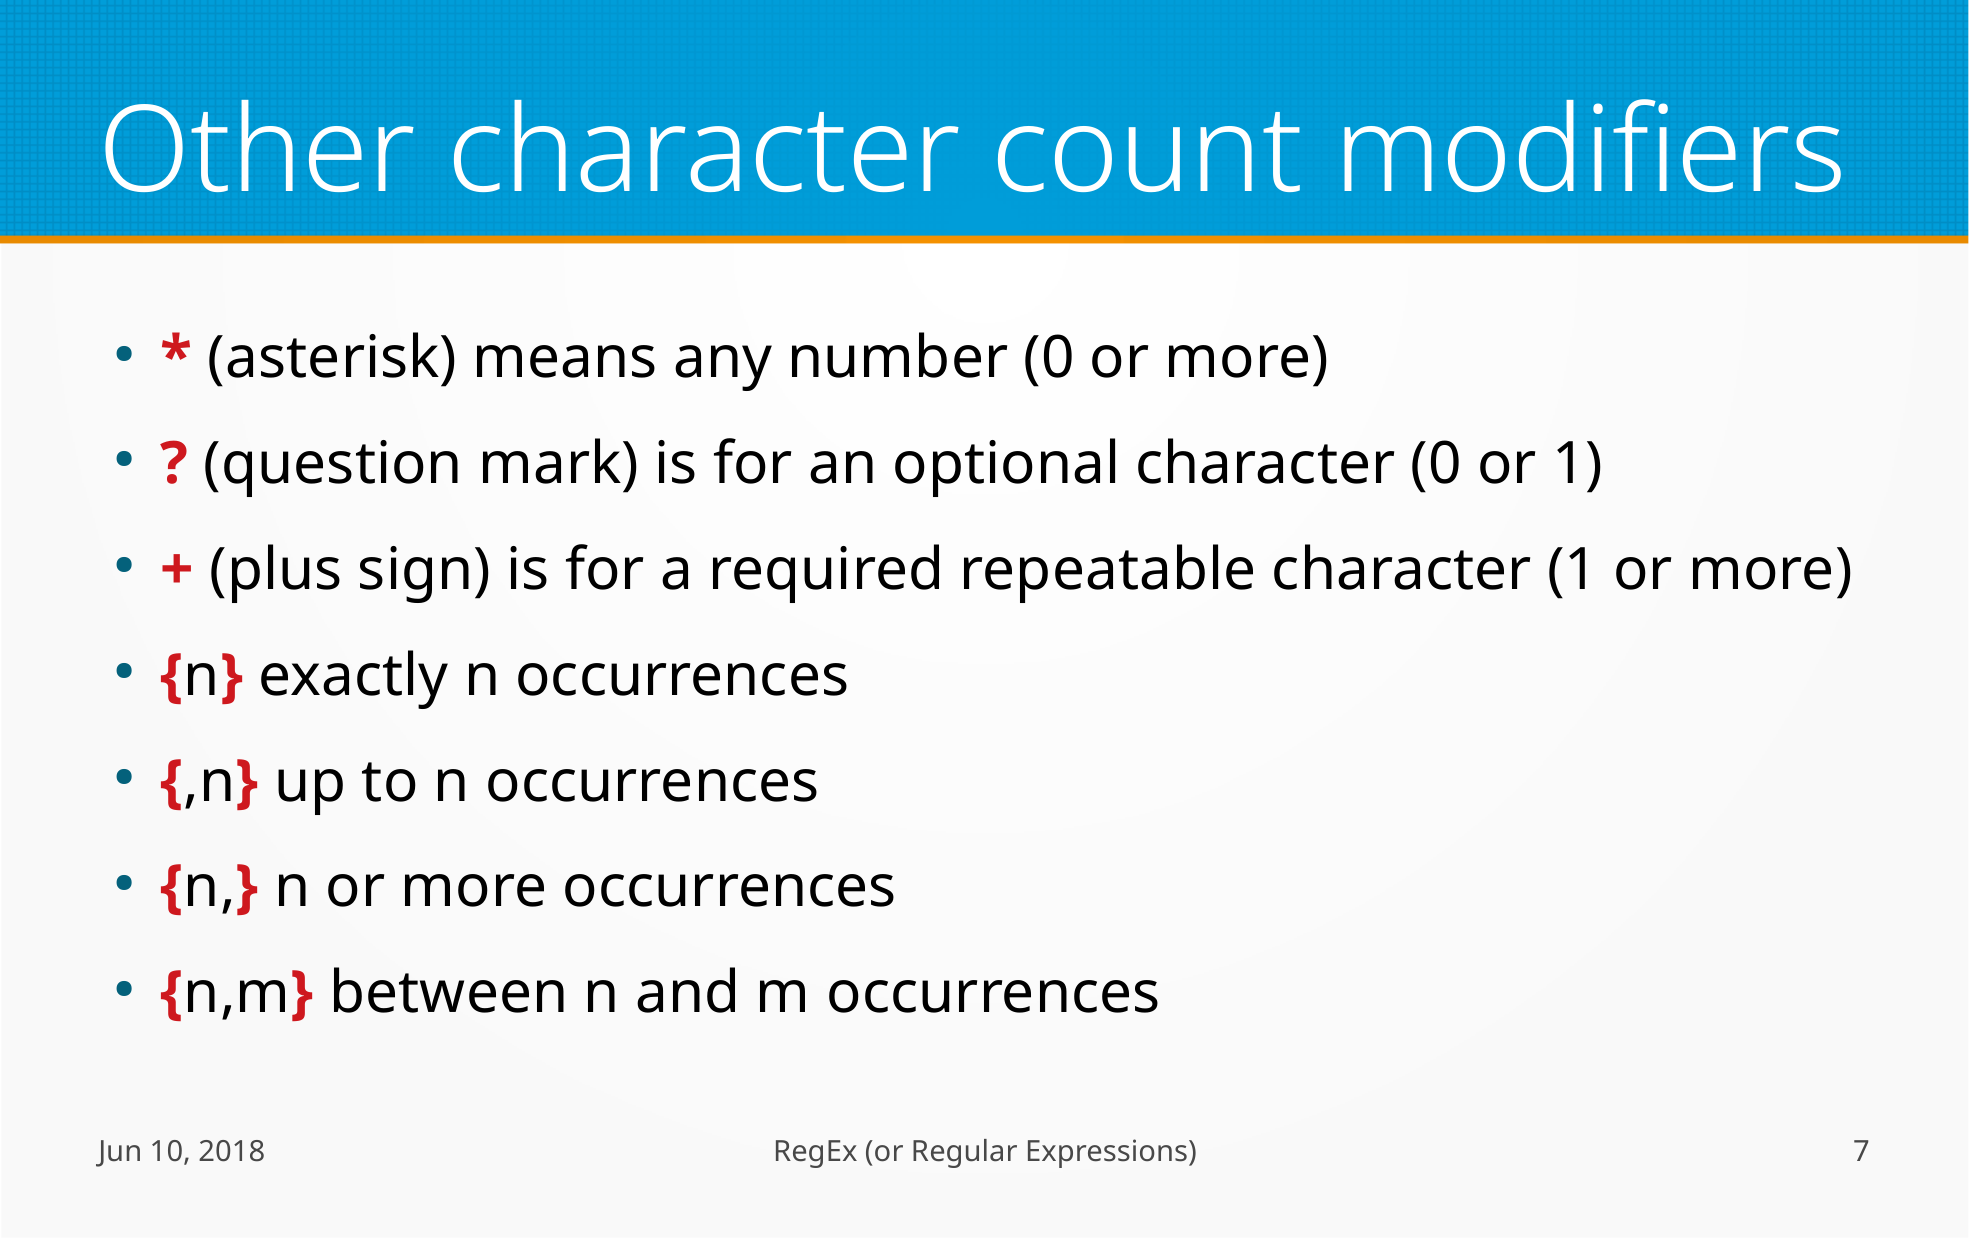

# Other character count modifiers
* (asterisk) means any number (0 or more)
? (question mark) is for an optional character (0 or 1)
+ (plus sign) is for a required repeatable character (1 or more)
{n} exactly n occurrences
{,n} up to n occurrences
{n,} n or more occurrences
{n,m} between n and m occurrences
Jun 10, 2018
RegEx (or Regular Expressions)
7